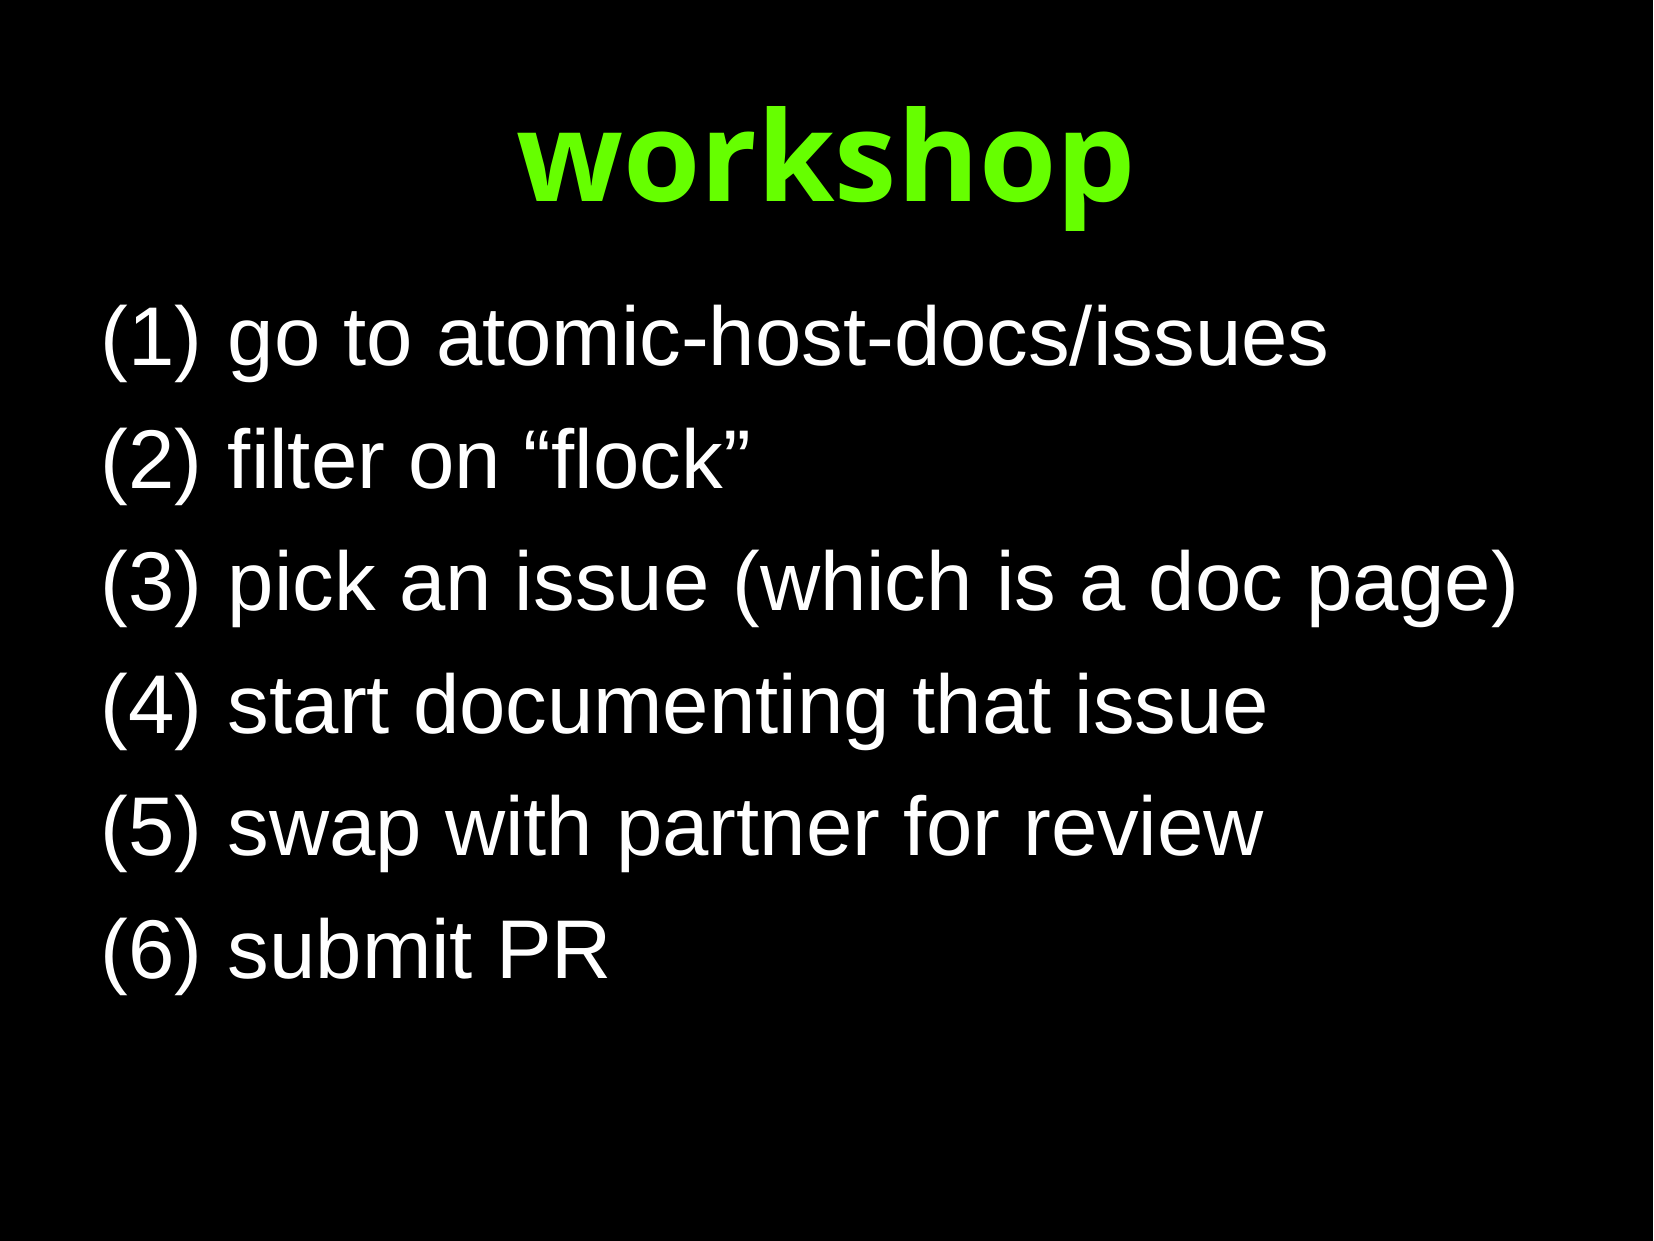

# workshop
go to atomic-host-docs/issues
filter on “flock”
pick an issue (which is a doc page)
start documenting that issue
swap with partner for review
submit PR